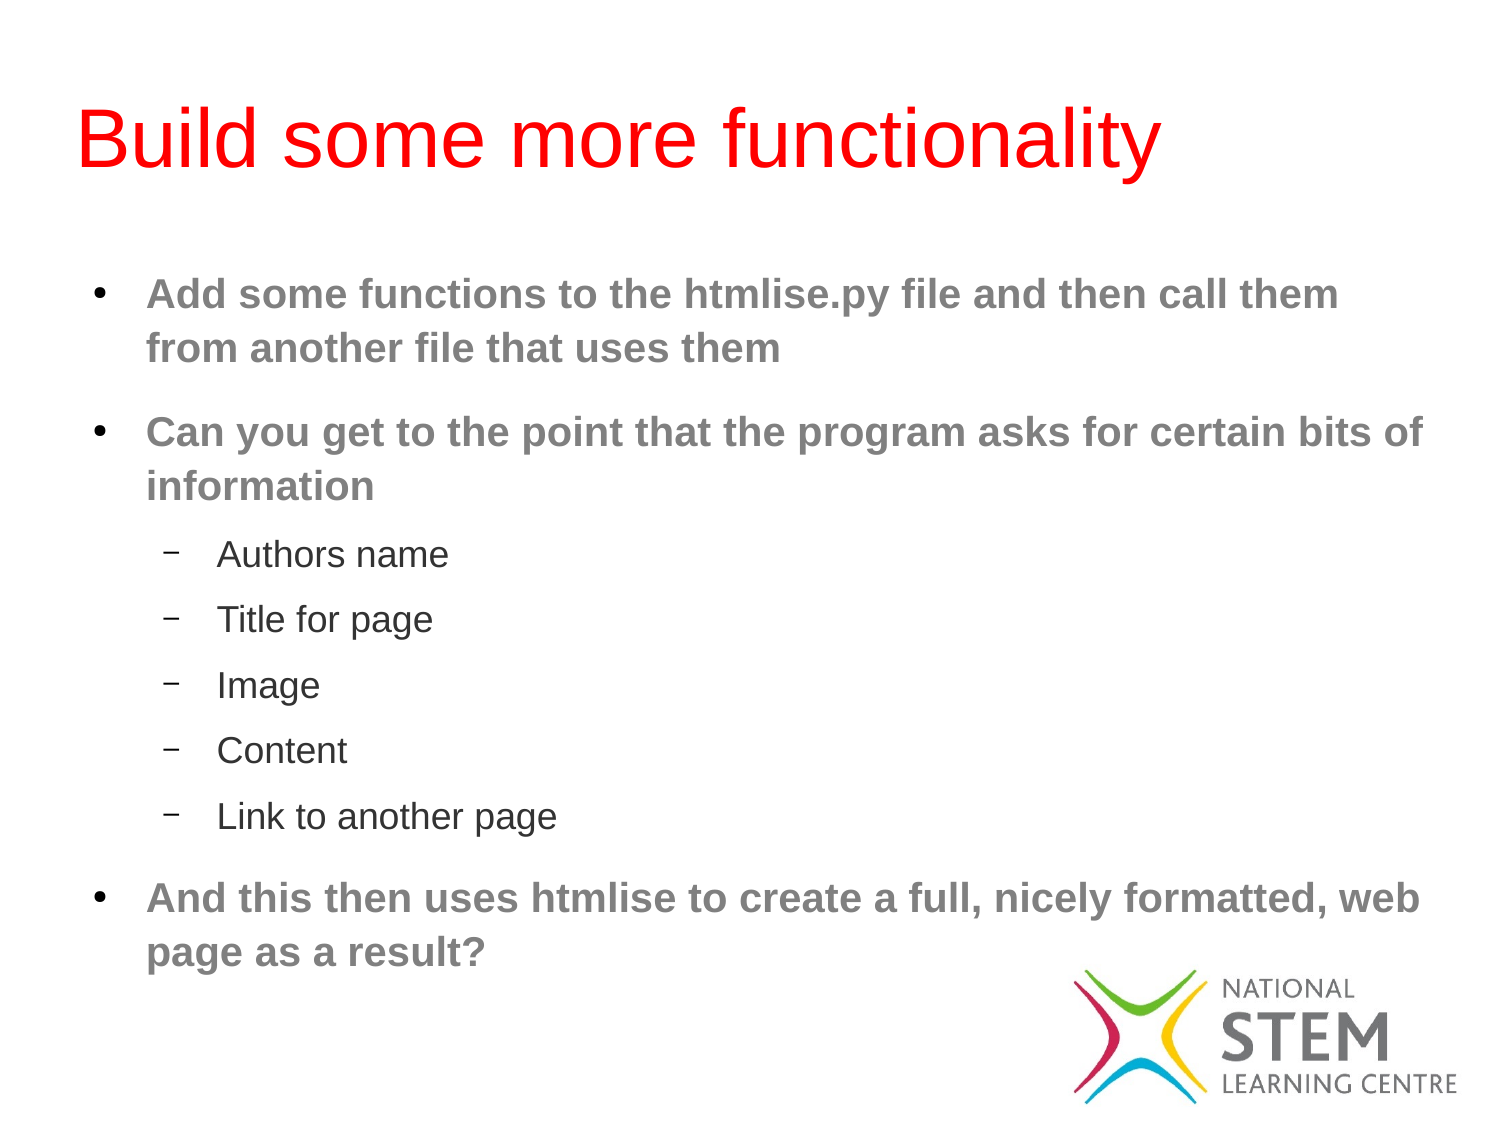

# Build some more functionality
Add some functions to the htmlise.py file and then call them from another file that uses them
Can you get to the point that the program asks for certain bits of information
Authors name
Title for page
Image
Content
Link to another page
And this then uses htmlise to create a full, nicely formatted, web page as a result?